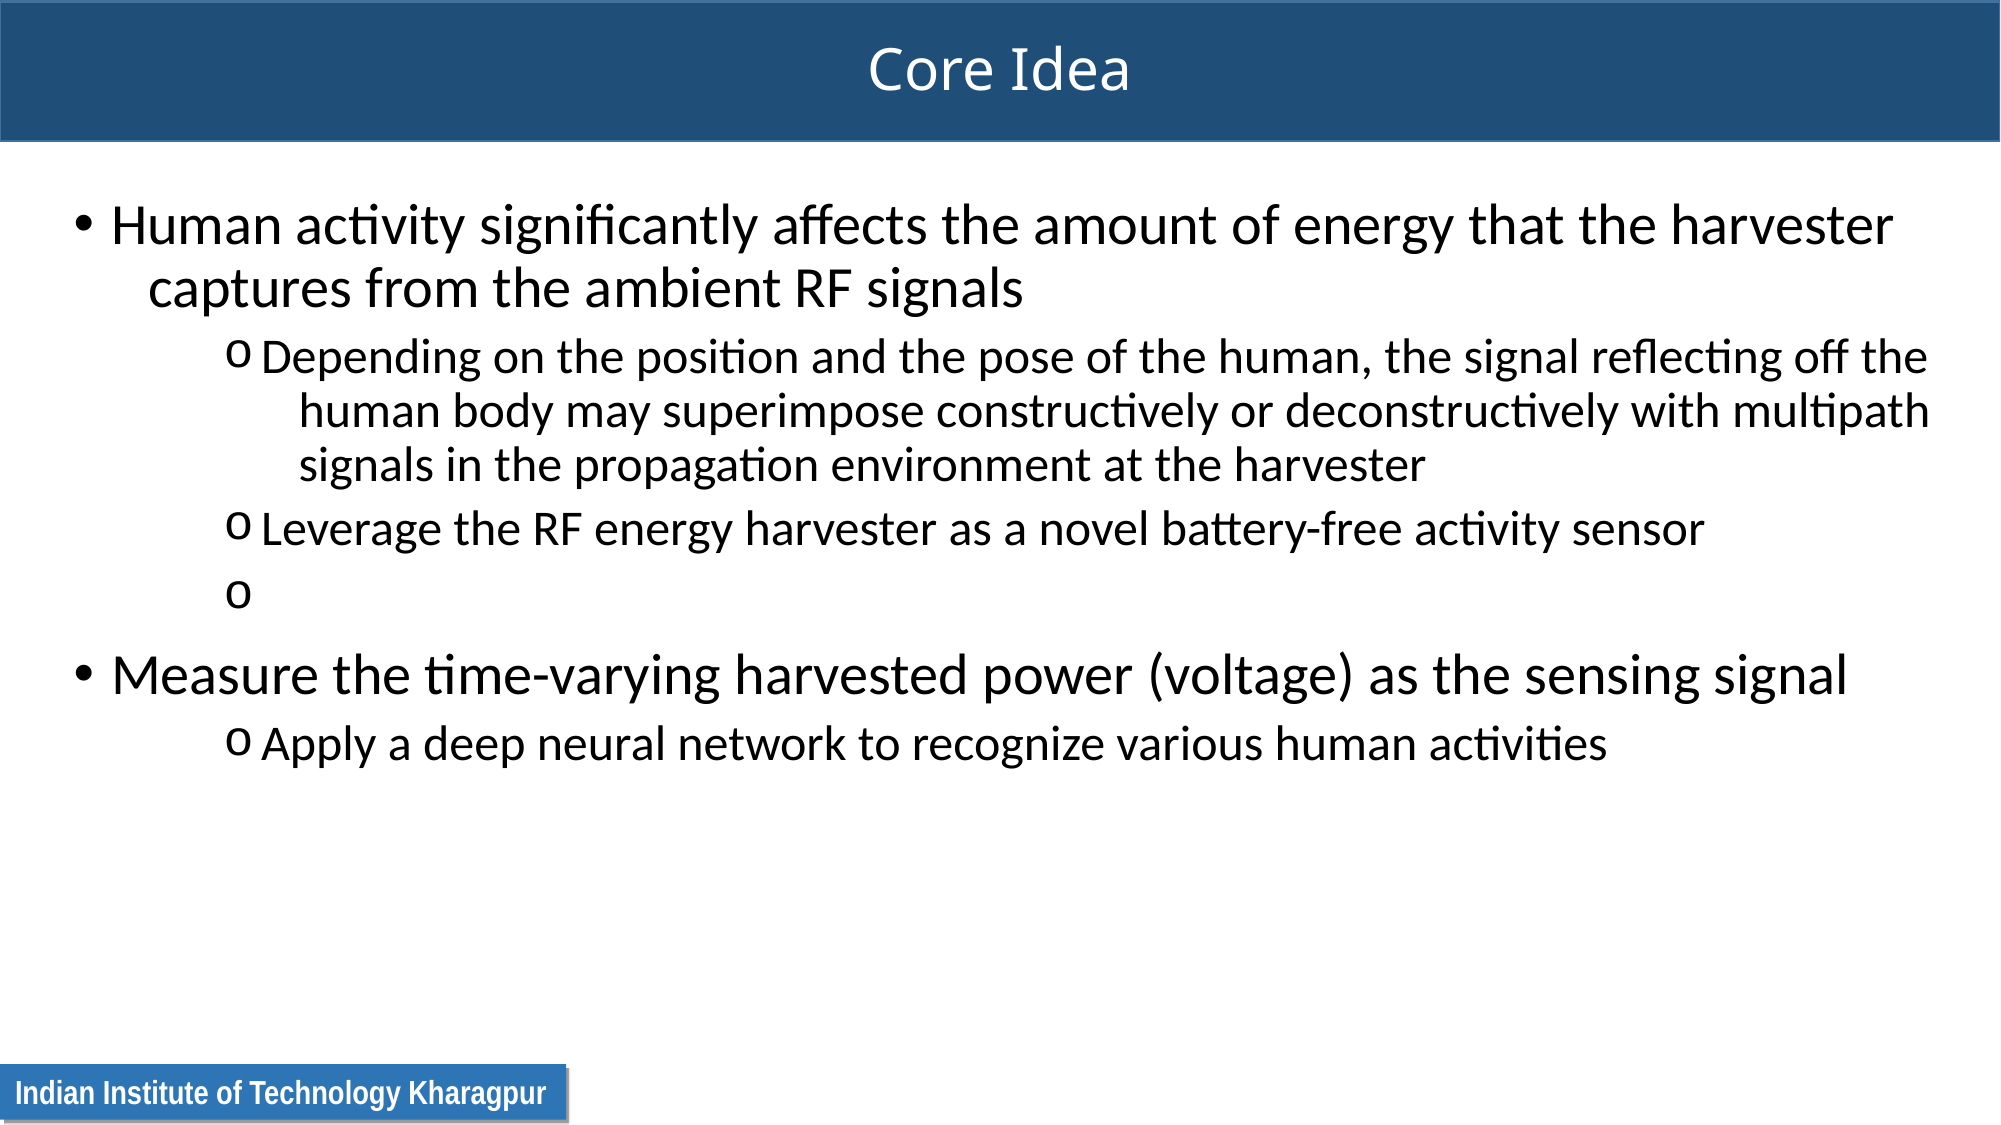

Core Idea
# Human activity significantly affects the amount of energy that the harvester captures from the ambient RF signals
Depending on the position and the pose of the human, the signal reflecting off the human body may superimpose constructively or deconstructively with multipath signals in the propagation environment at the harvester
Leverage the RF energy harvester as a novel battery-free activity sensor
Measure the time-varying harvested power (voltage) as the sensing signal
Apply a deep neural network to recognize various human activities